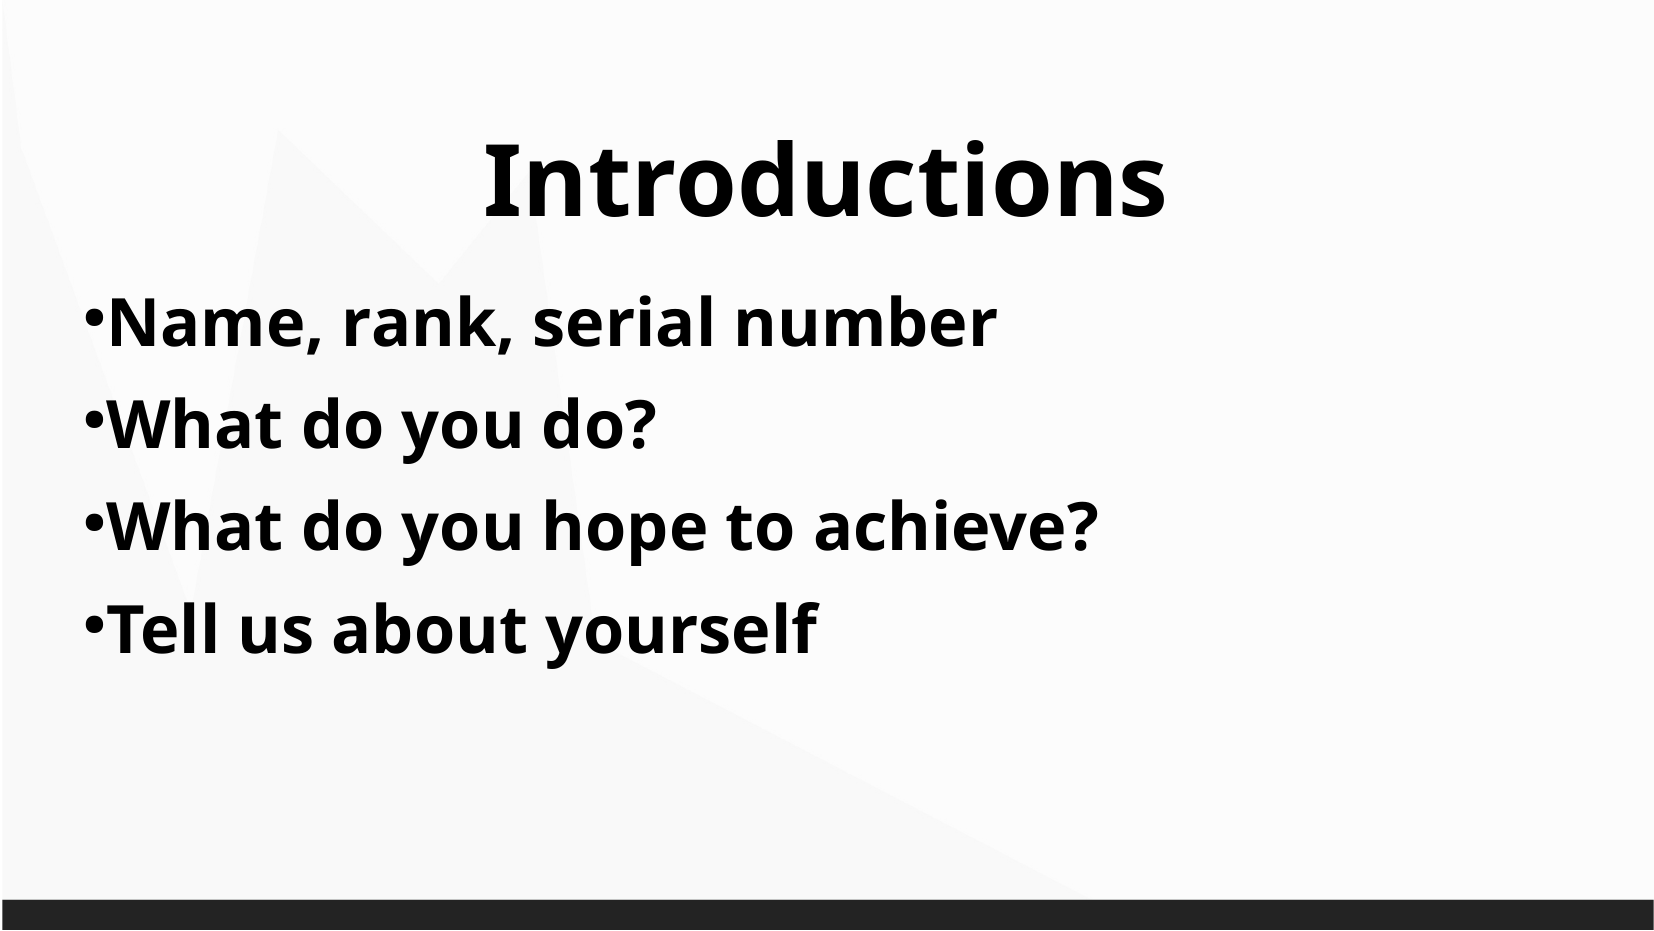

# Introductions
Name, rank, serial number
What do you do?
What do you hope to achieve?
Tell us about yourself